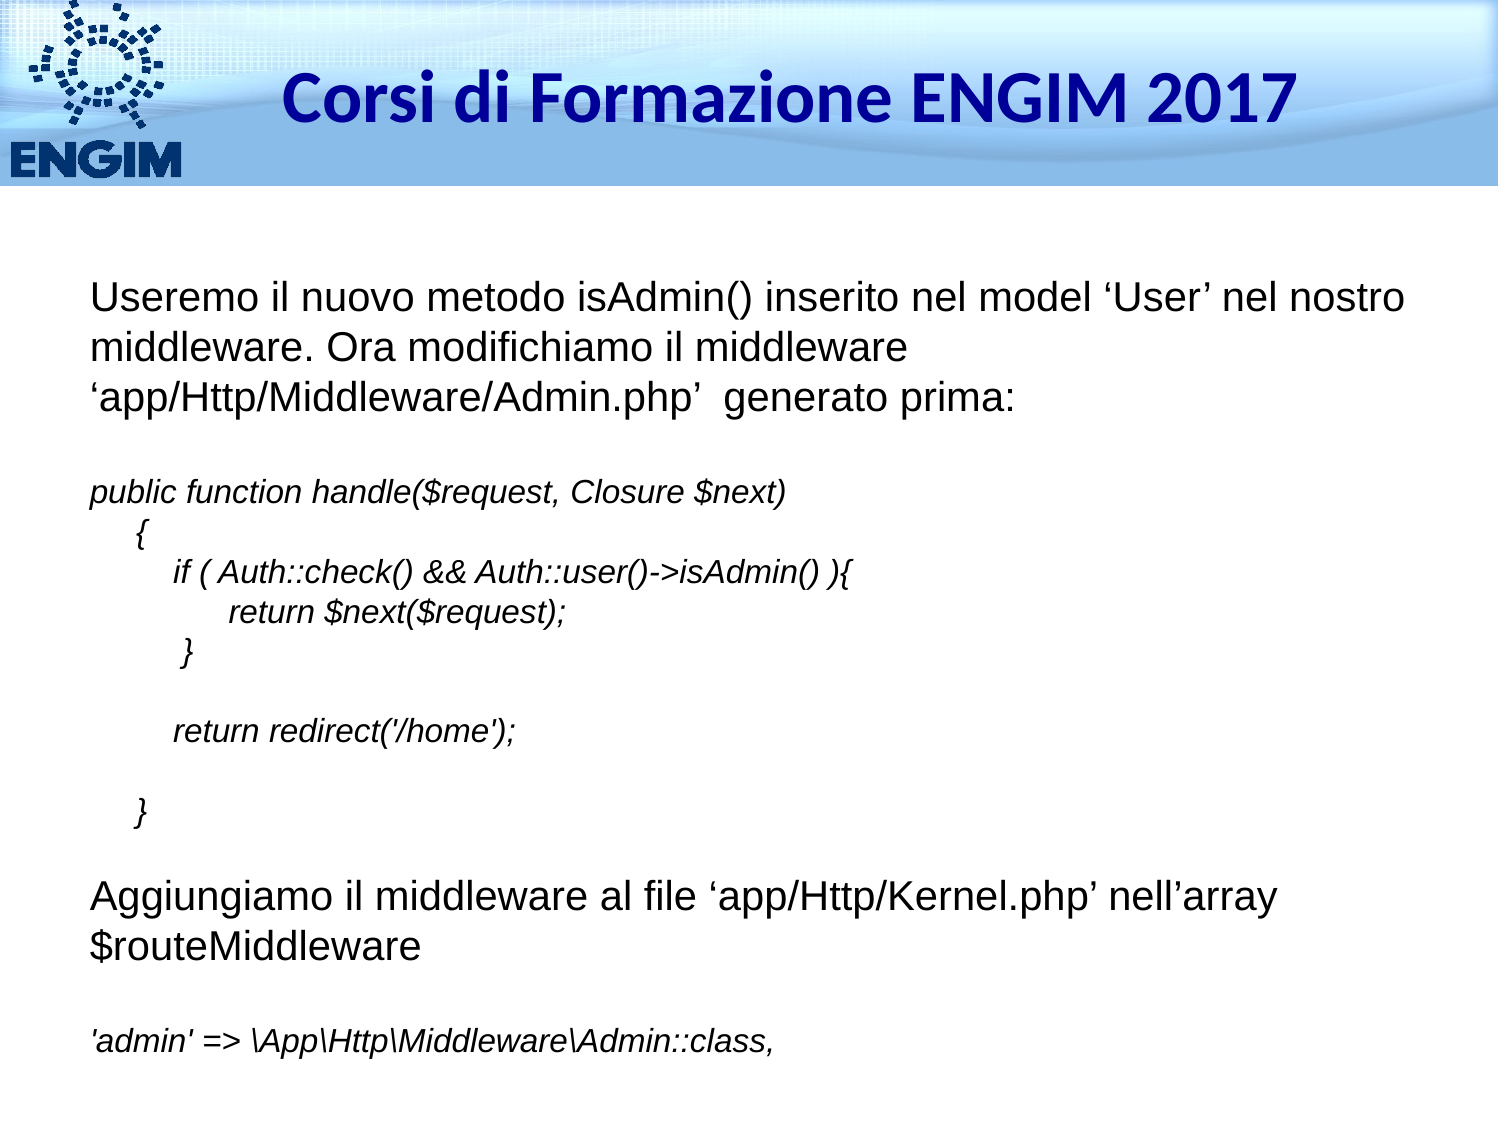

Corsi di Formazione ENGIM 2017
Useremo il nuovo metodo isAdmin() inserito nel model ‘User’ nel nostro middleware. Ora modifichiamo il middleware ‘app/Http/Middleware/Admin.php’ generato prima:
public function handle($request, Closure $next)
 {
 if ( Auth::check() && Auth::user()->isAdmin() ){
 return $next($request);
 }
 return redirect('/home');
 }
Aggiungiamo il middleware al file ‘app/Http/Kernel.php’ nell’array $routeMiddleware
'admin' => \App\Http\Middleware\Admin::class,